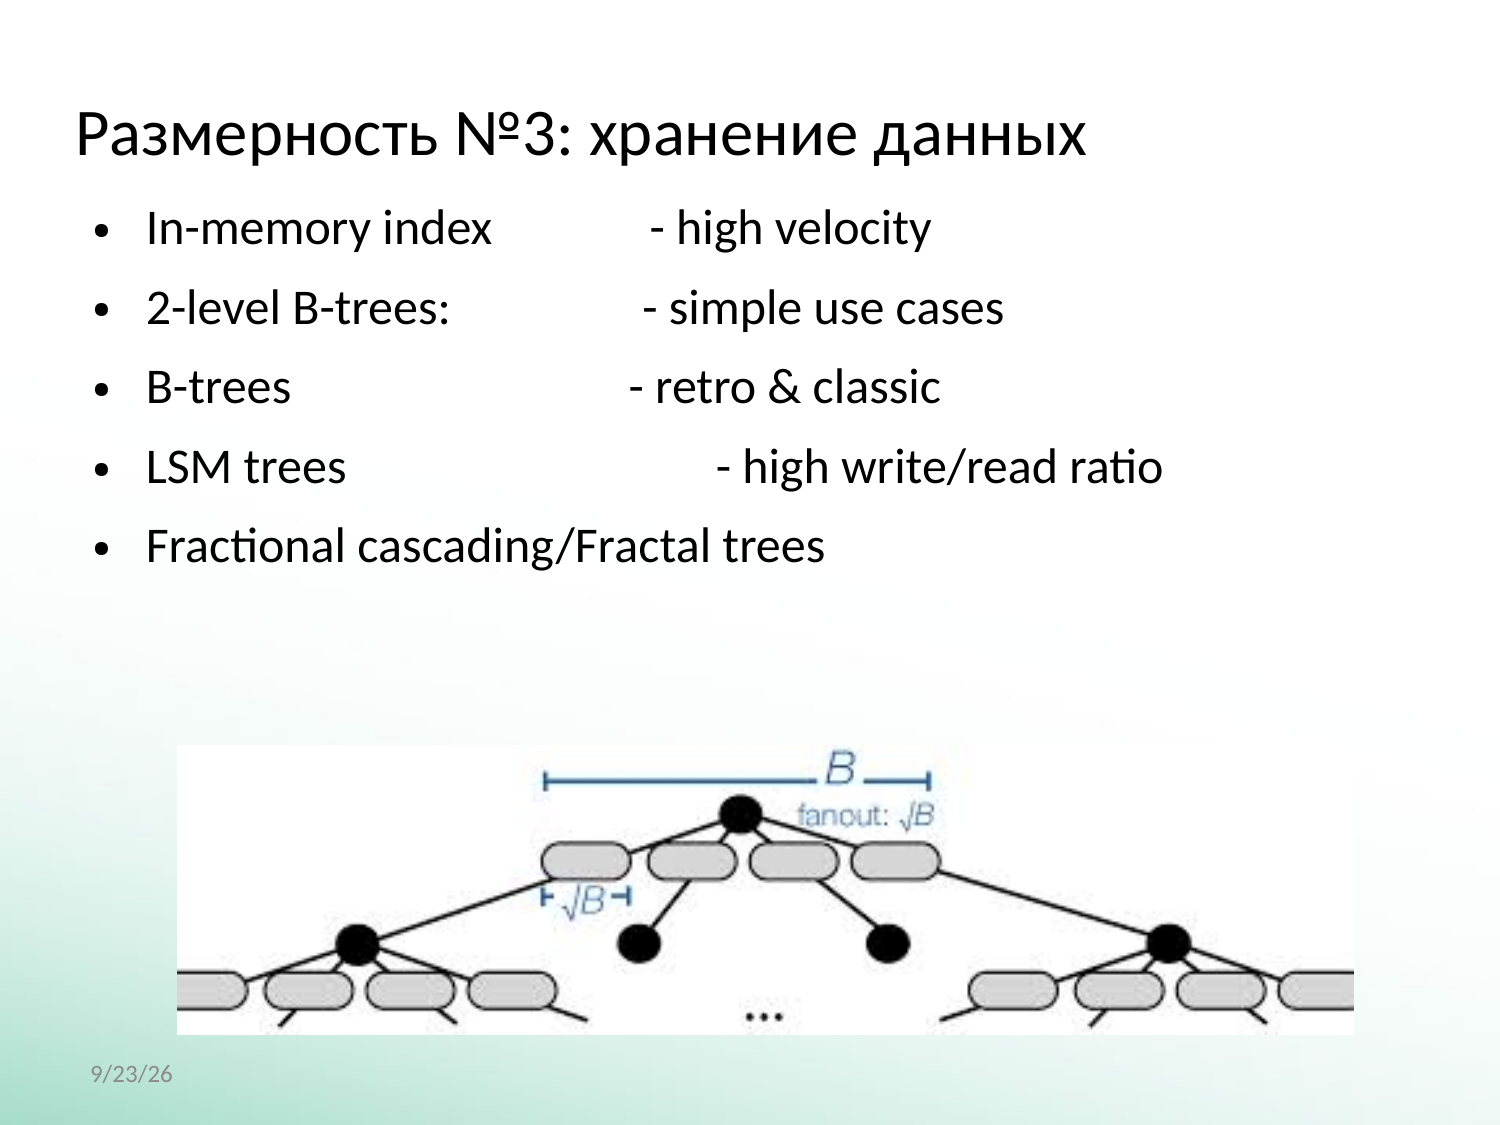

# Размерность №3: хранение данных
In-memory index - high velocity
2-level B-trees: - simple use cases
B-trees - retro & classic
LSM trees 					 - high write/read ratio
Fractional cascading/Fractal trees